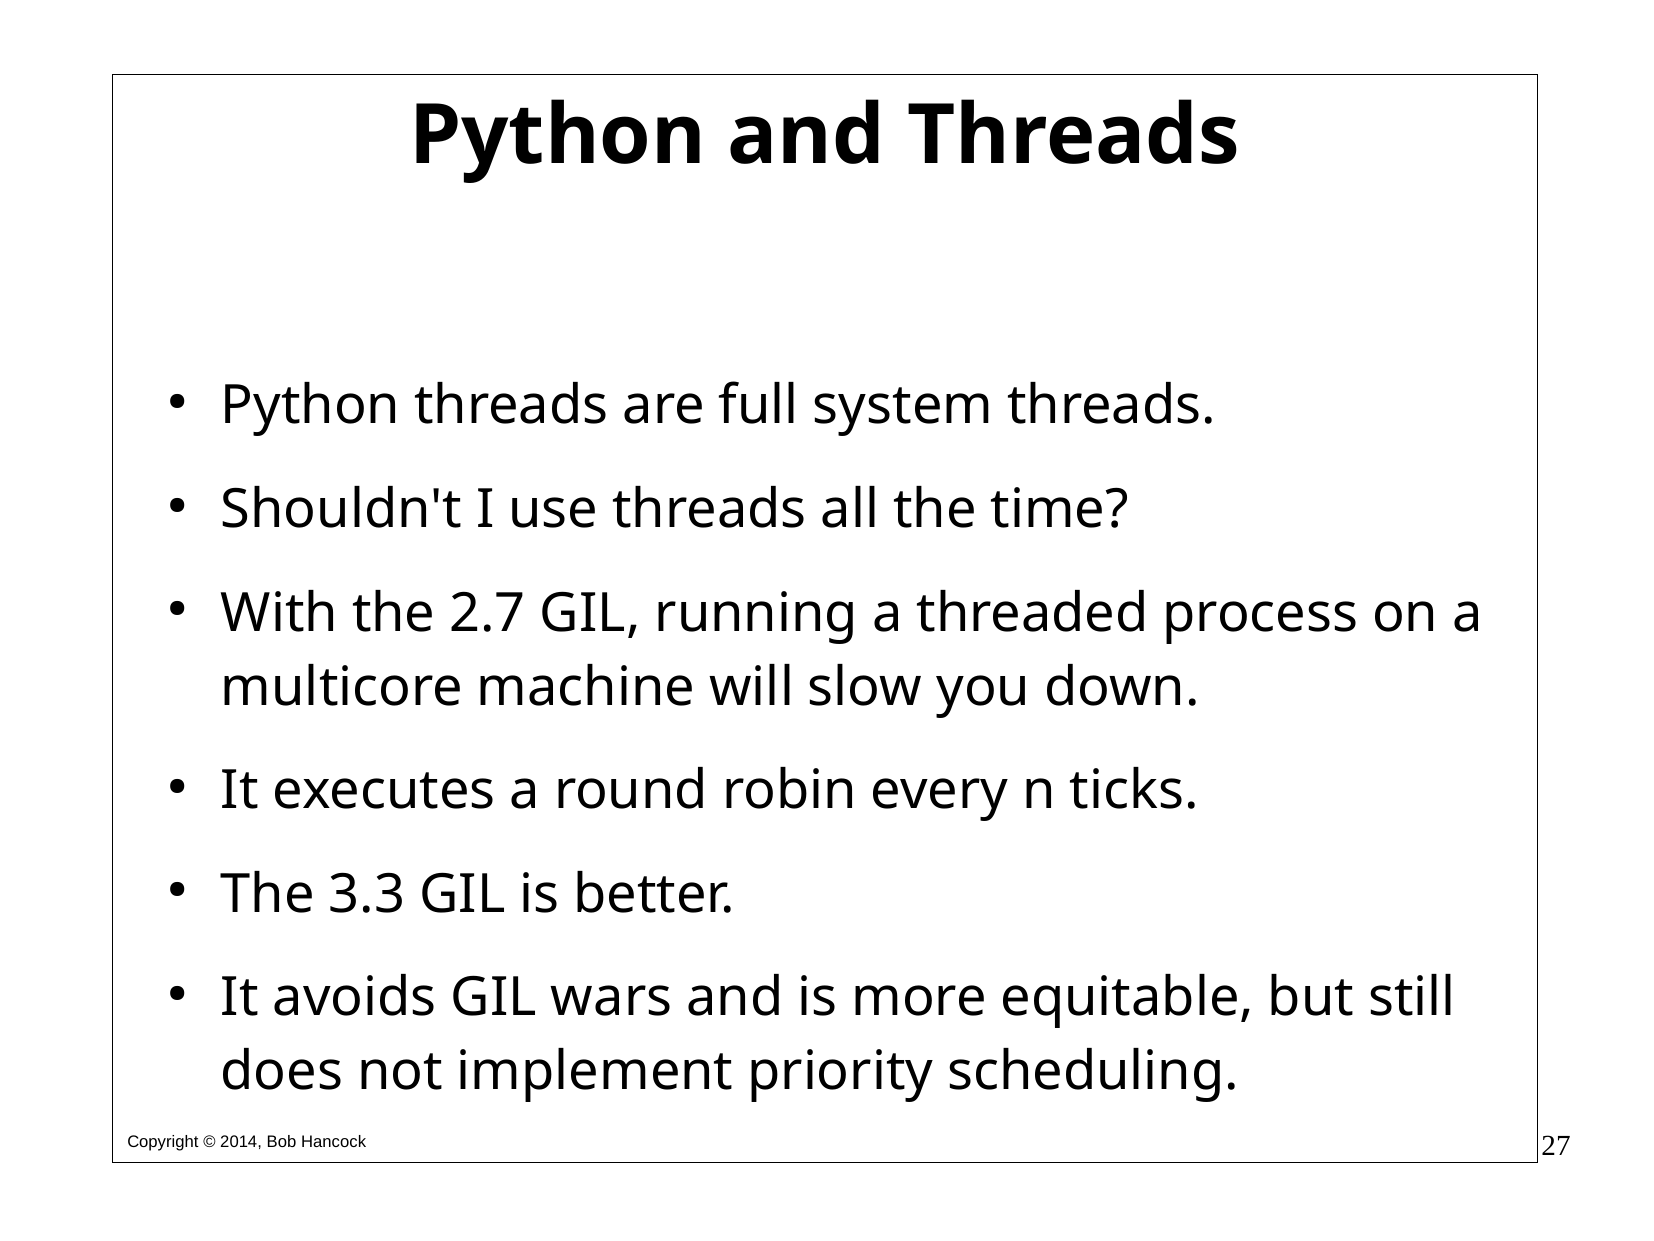

# Python and Threads
Python threads are full system threads.
Shouldn't I use threads all the time?
With the 2.7 GIL, running a threaded process on a multicore machine will slow you down.
It executes a round robin every n ticks.
The 3.3 GIL is better.
It avoids GIL wars and is more equitable, but still does not implement priority scheduling.
Copyright © 2014, Bob Hancock
27